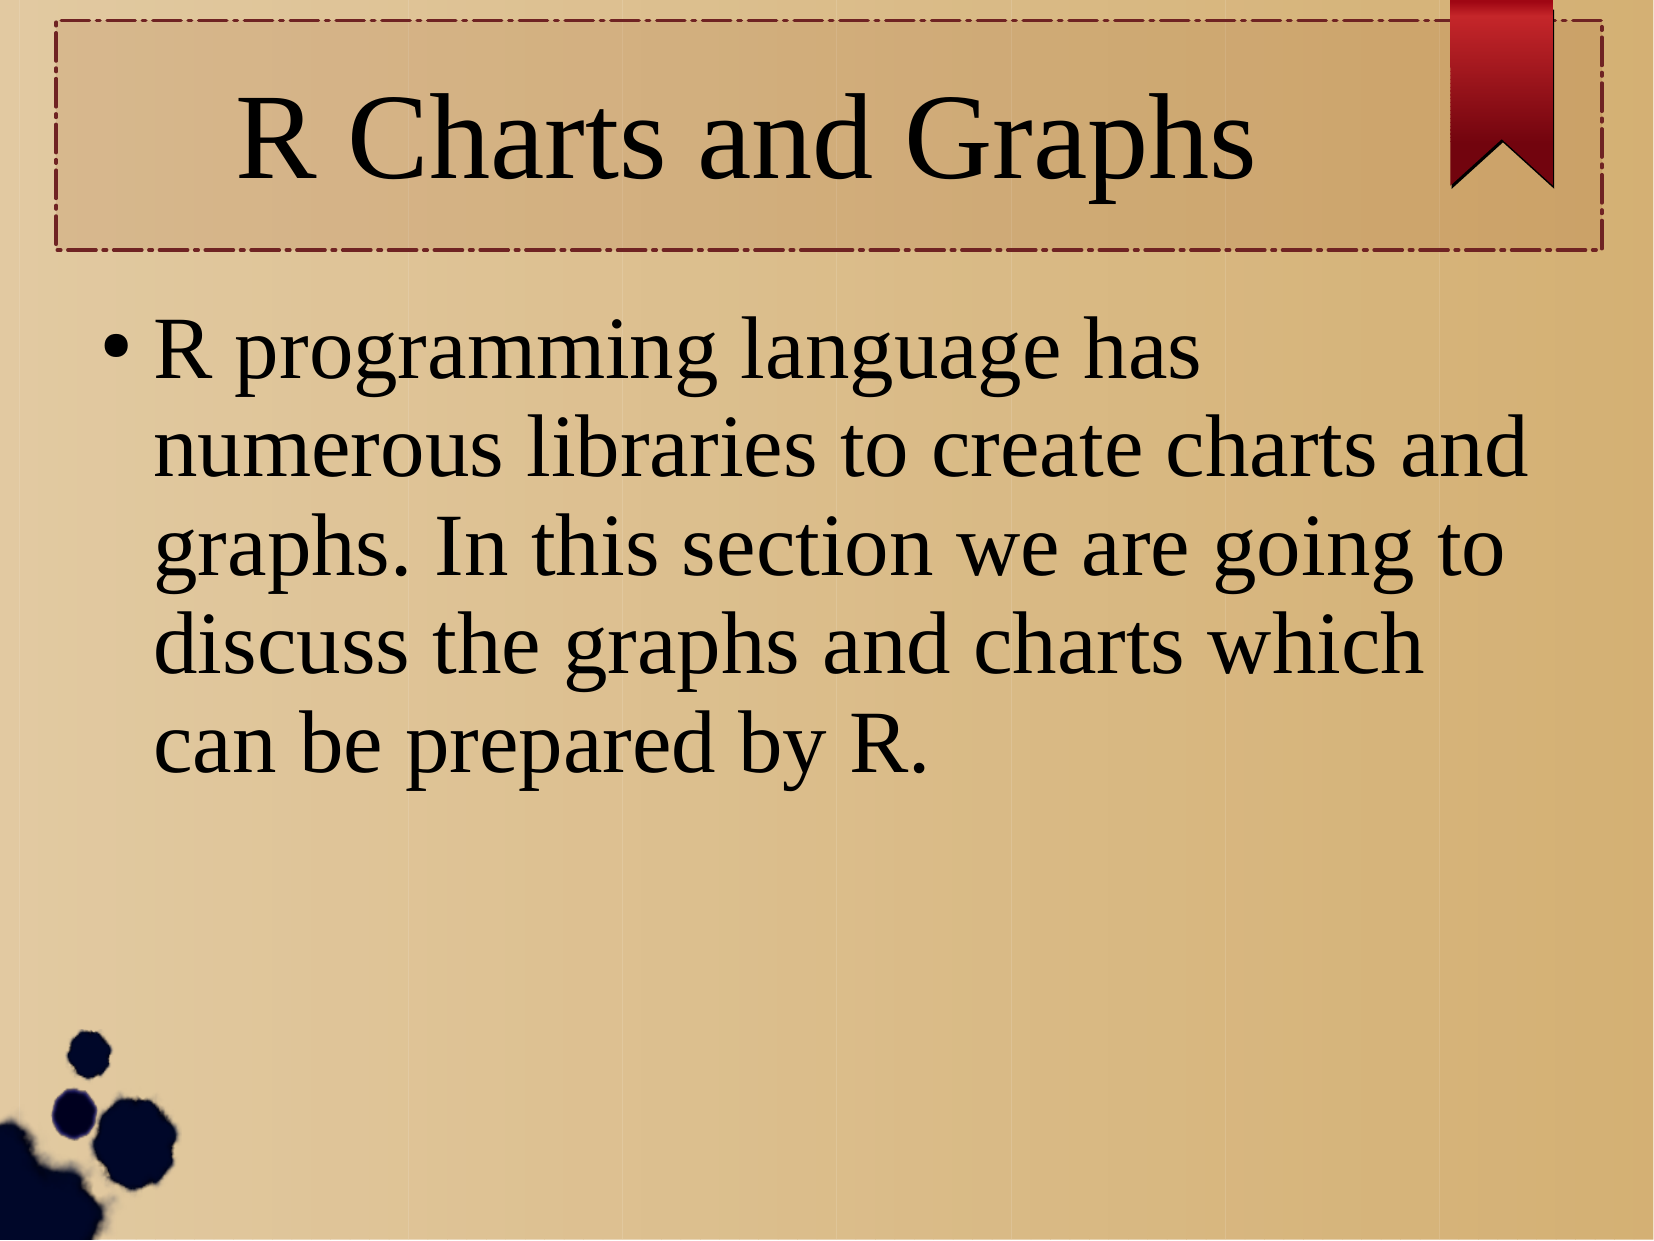

# R Charts and Graphs
R programming language has numerous libraries to create charts and graphs. In this section we are going to discuss the graphs and charts which can be prepared by R.